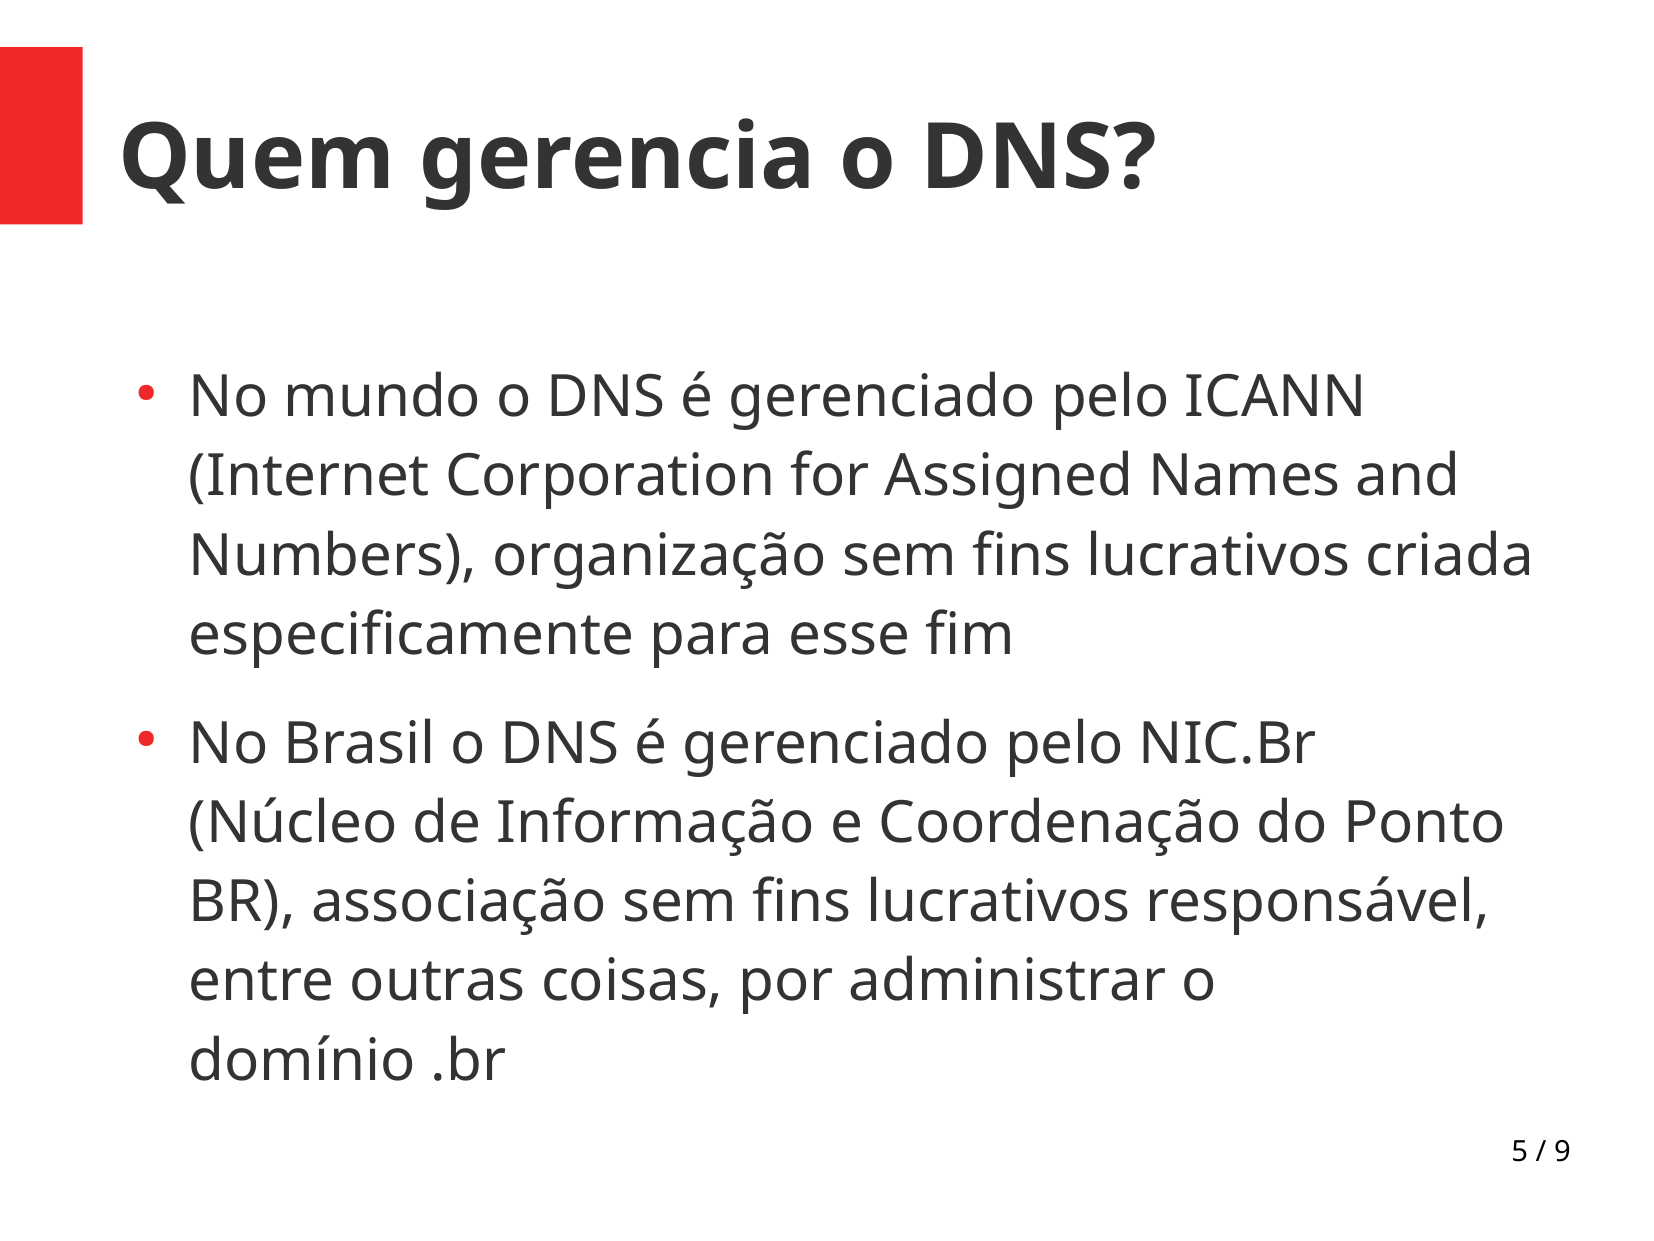

# Quem gerencia o DNS?
No mundo o DNS é gerenciado pelo ICANN (Internet Corporation for Assigned Names and Numbers), organização sem fins lucrativos criada especificamente para esse fim
No Brasil o DNS é gerenciado pelo NIC.Br (Núcleo de Informação e Coordenação do Ponto BR), associação sem fins lucrativos responsável, entre outras coisas, por administrar o domínio .br
5